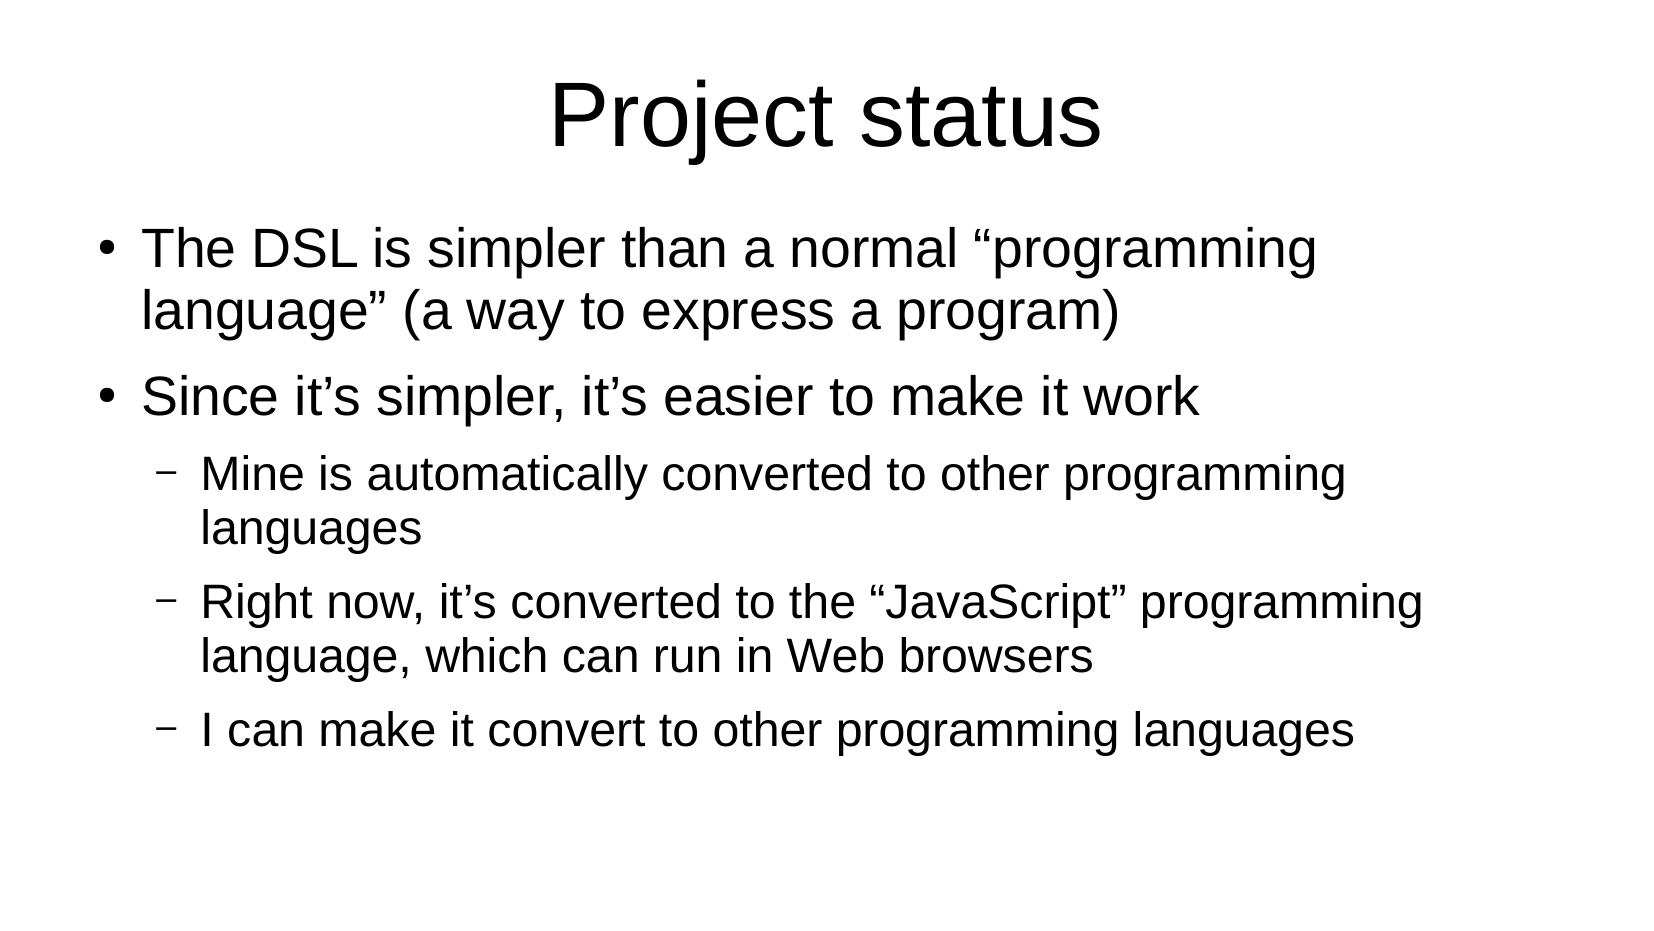

# Project status
The DSL is simpler than a normal “programming language” (a way to express a program)
Since it’s simpler, it’s easier to make it work
Mine is automatically converted to other programming languages
Right now, it’s converted to the “JavaScript” programming language, which can run in Web browsers
I can make it convert to other programming languages